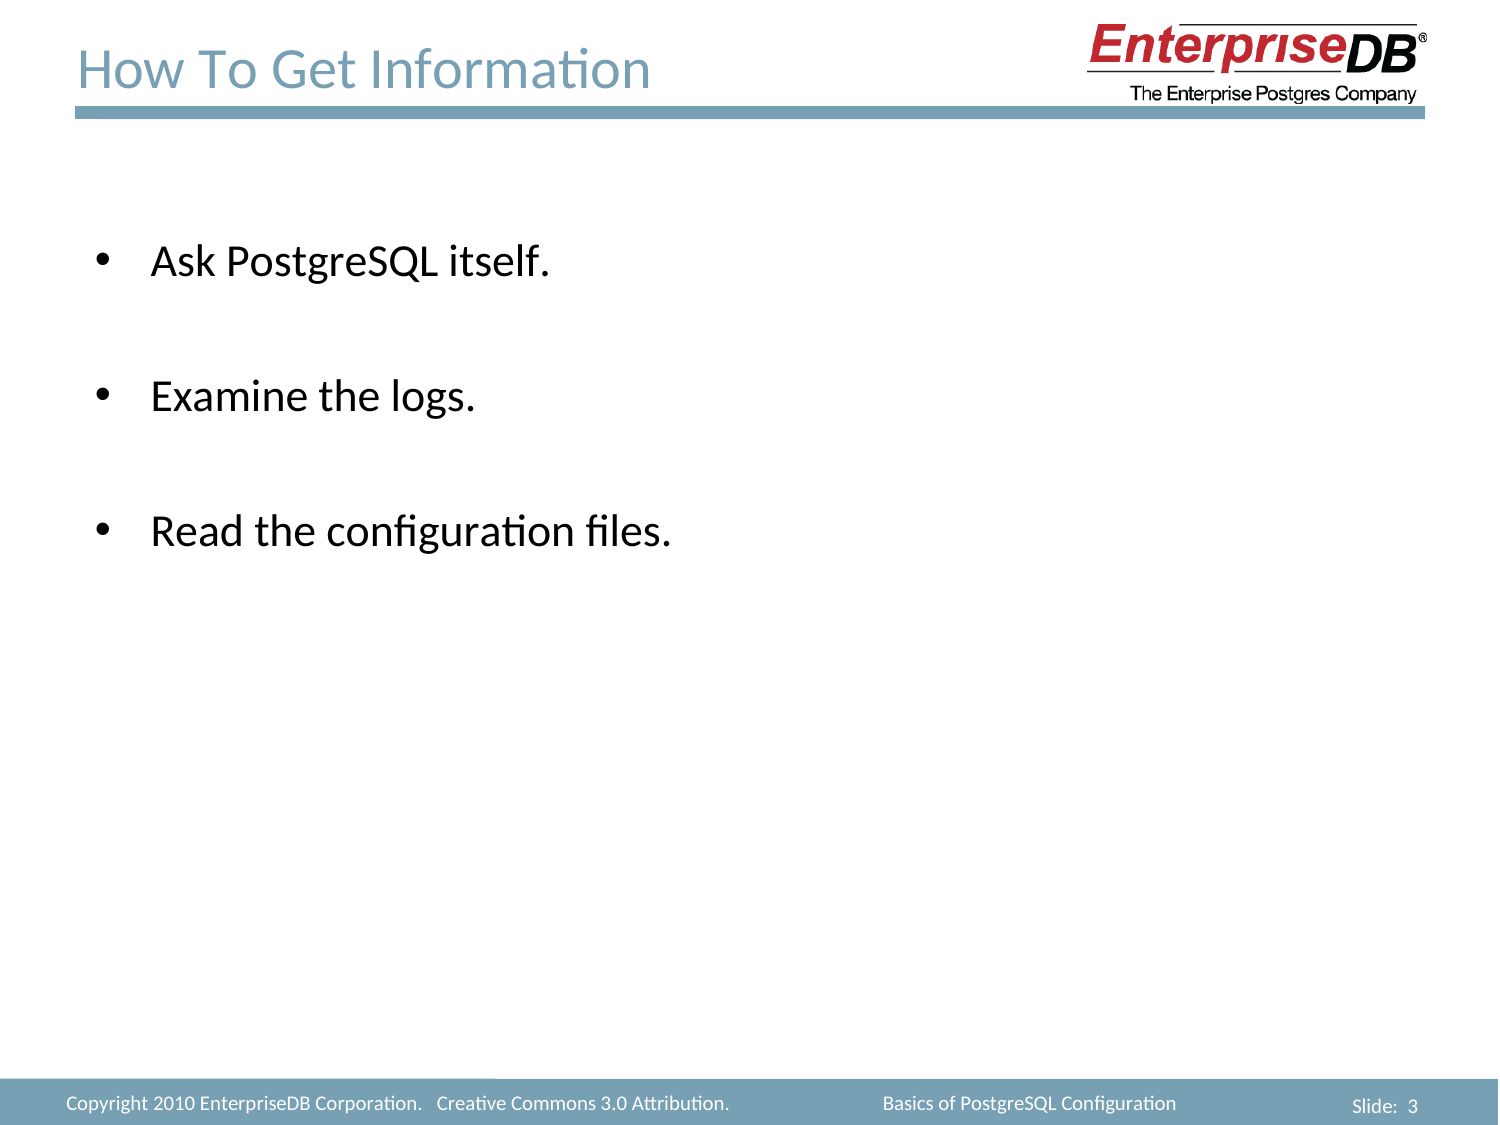

# How To Get Information
Ask PostgreSQL itself.
Examine the logs.
Read the configuration files.